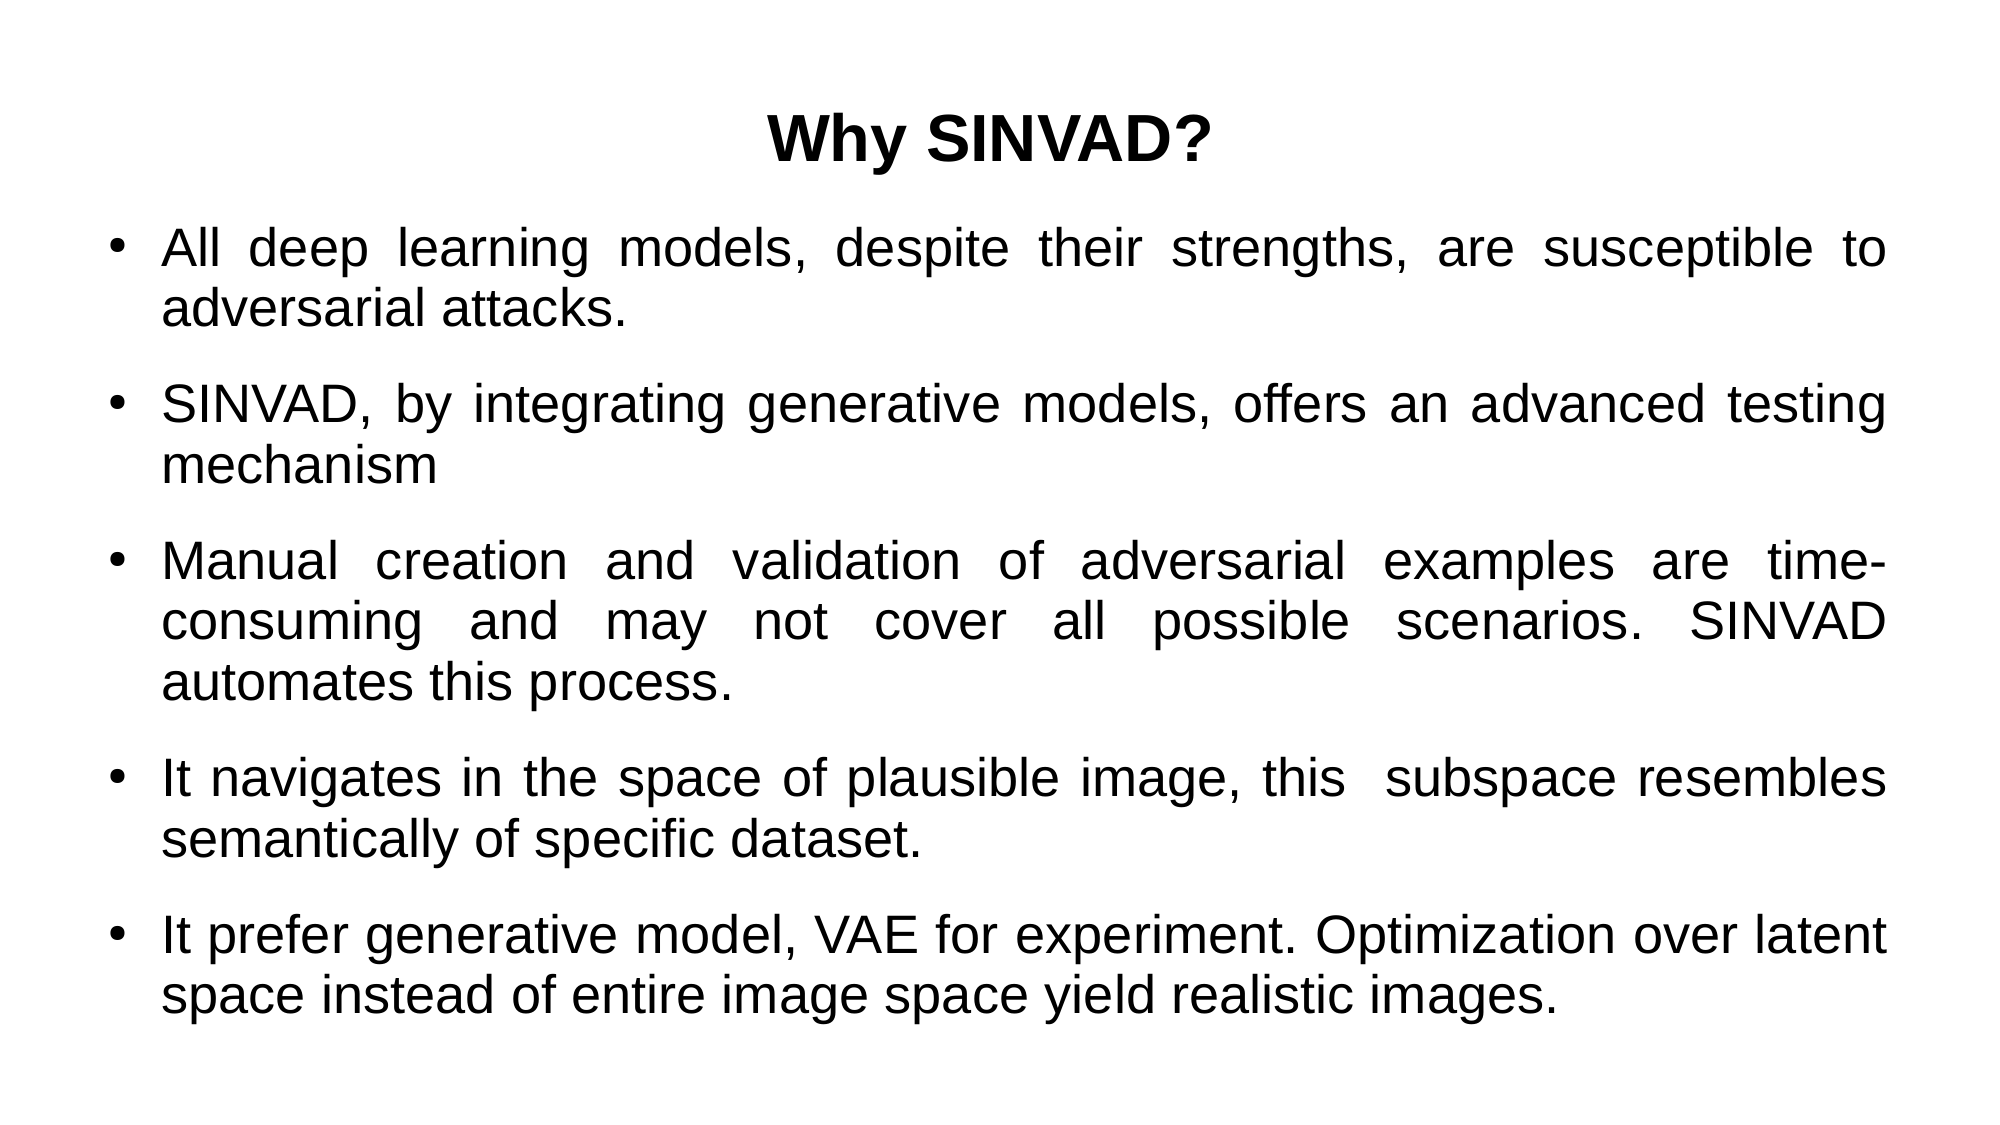

# Why SINVAD?
All deep learning models, despite their strengths, are susceptible to adversarial attacks.
SINVAD, by integrating generative models, offers an advanced testing mechanism
Manual creation and validation of adversarial examples are time-consuming and may not cover all possible scenarios. SINVAD automates this process.
It navigates in the space of plausible image, this subspace resembles semantically of specific dataset.
It prefer generative model, VAE for experiment. Optimization over latent space instead of entire image space yield realistic images.